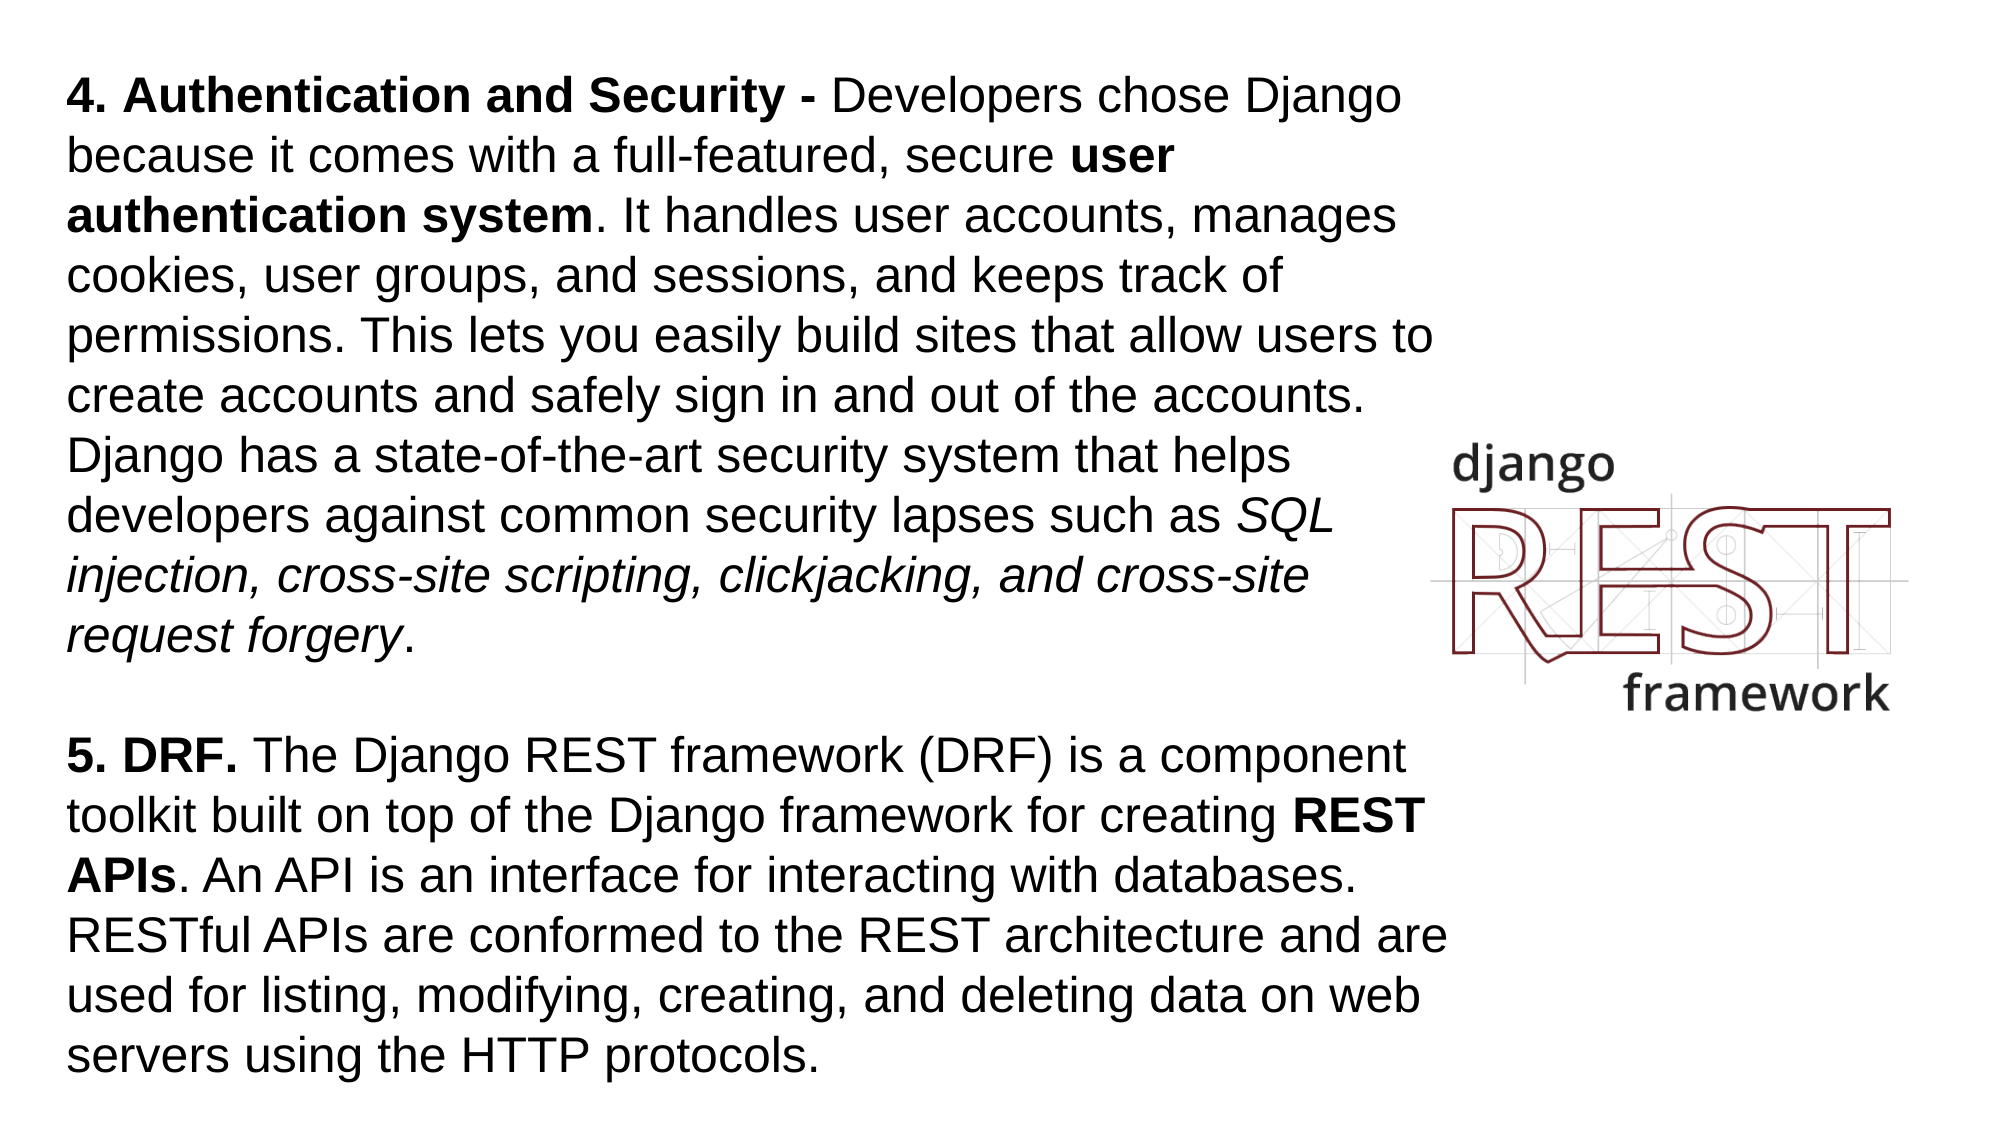

4. Authentication and Security - Developers chose Django because it comes with a full-featured, secure user authentication system. It handles user accounts, manages cookies, user groups, and sessions, and keeps track of permissions. This lets you easily build sites that allow users to create accounts and safely sign in and out of the accounts. Django has a state-of-the-art security system that helps developers against common security lapses such as SQL injection, cross-site scripting, clickjacking, and cross-site request forgery.
5. DRF. The Django REST framework (DRF) is a component toolkit built on top of the Django framework for creating REST APIs. An API is an interface for interacting with databases. RESTful APIs are conformed to the REST architecture and are used for listing, modifying, creating, and deleting data on web servers using the HTTP protocols.